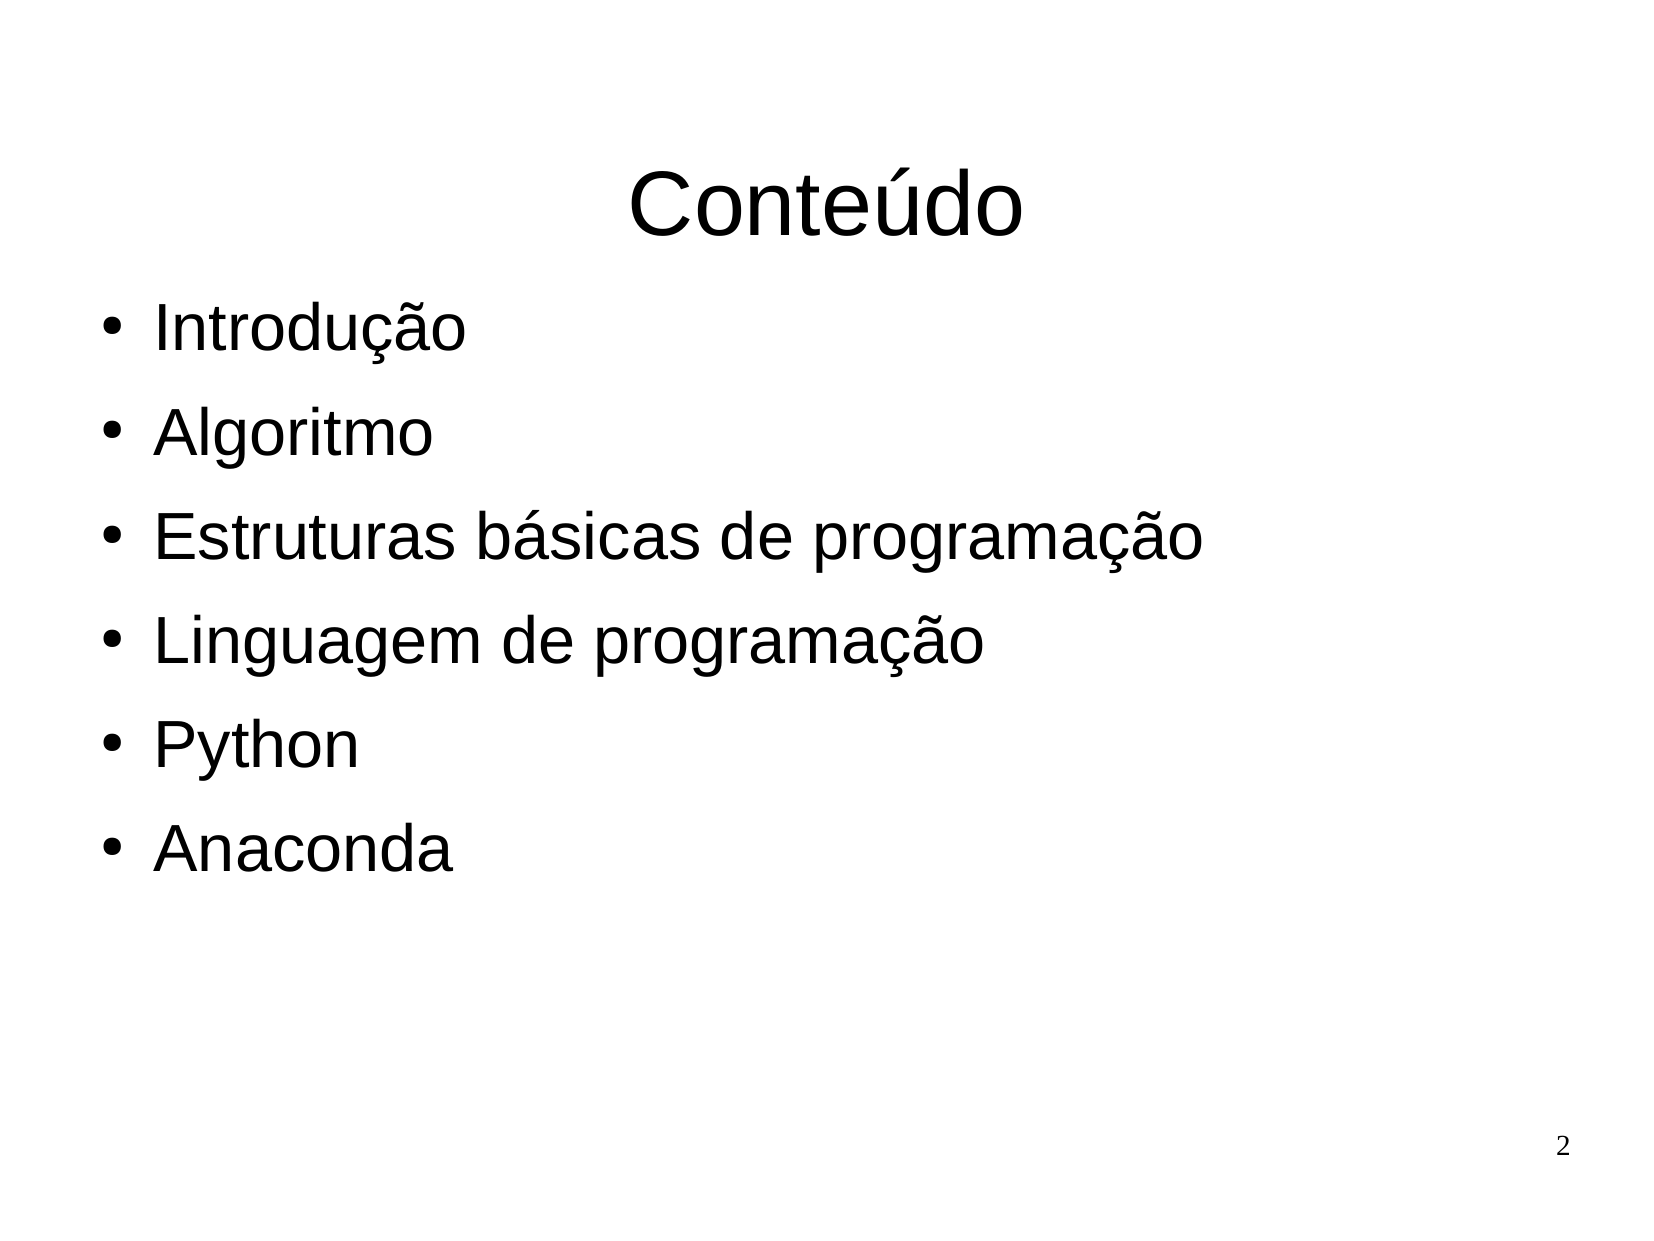

# Conteúdo
Introdução
Algoritmo
Estruturas básicas de programação
Linguagem de programação
Python
Anaconda
2